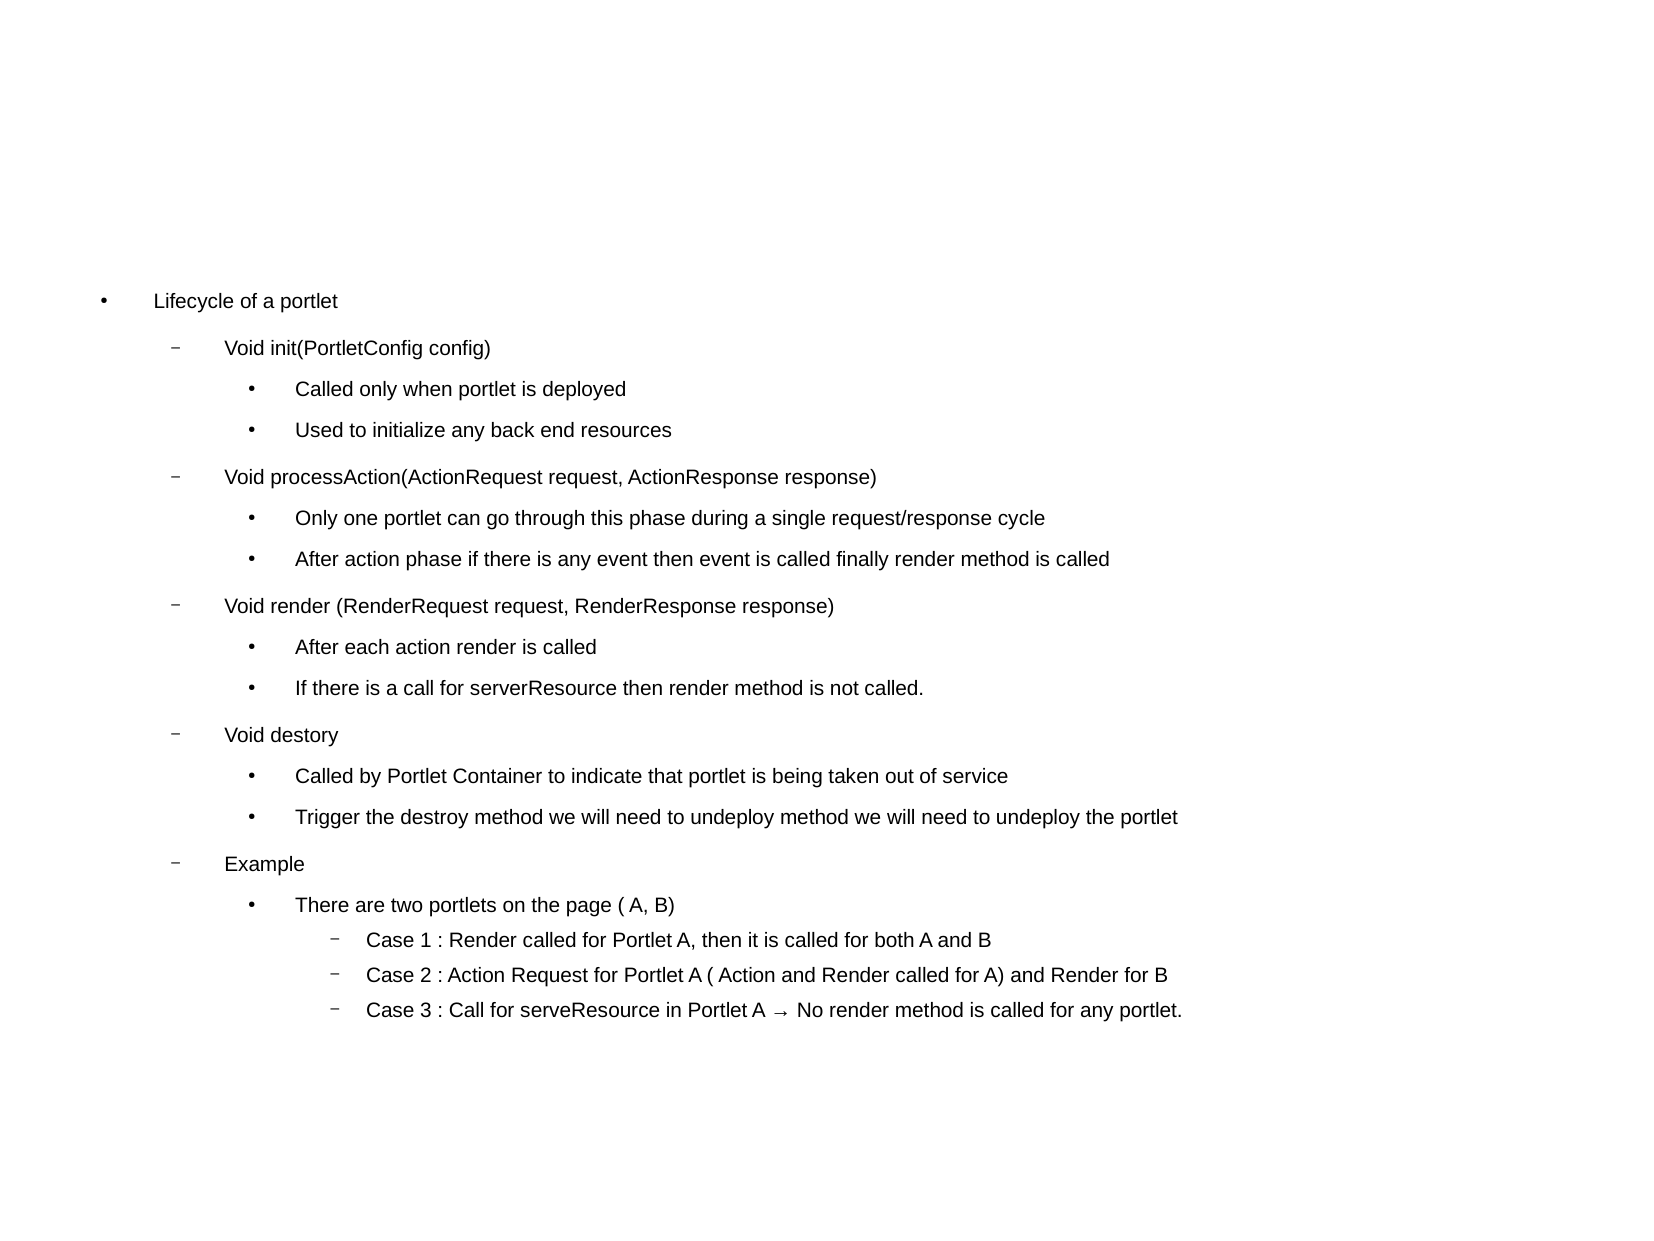

#
Lifecycle of a portlet
Void init(PortletConfig config)
Called only when portlet is deployed
Used to initialize any back end resources
Void processAction(ActionRequest request, ActionResponse response)
Only one portlet can go through this phase during a single request/response cycle
After action phase if there is any event then event is called finally render method is called
Void render (RenderRequest request, RenderResponse response)
After each action render is called
If there is a call for serverResource then render method is not called.
Void destory
Called by Portlet Container to indicate that portlet is being taken out of service
Trigger the destroy method we will need to undeploy method we will need to undeploy the portlet
Example
There are two portlets on the page ( A, B)
Case 1 : Render called for Portlet A, then it is called for both A and B
Case 2 : Action Request for Portlet A ( Action and Render called for A) and Render for B
Case 3 : Call for serveResource in Portlet A → No render method is called for any portlet.